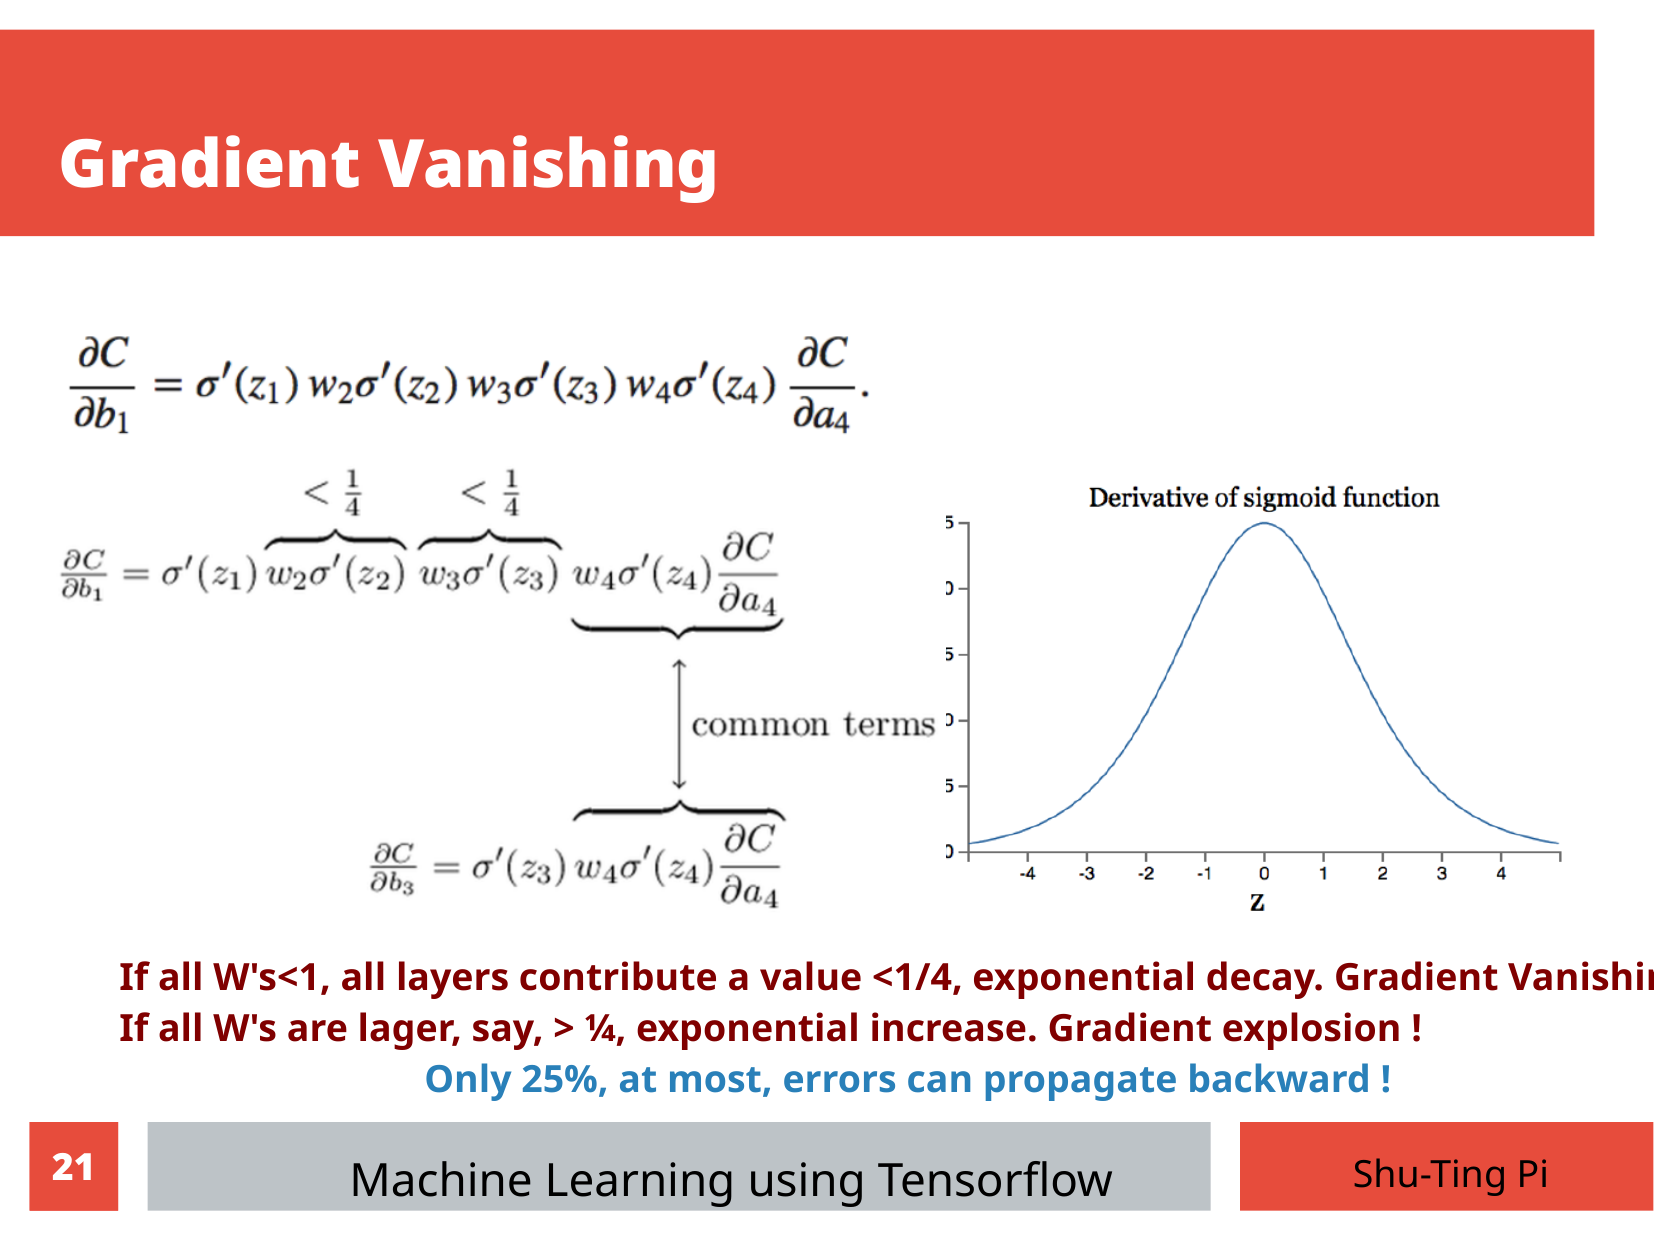

# Gradient Vanishing
If all W's<1, all layers contribute a value <1/4, exponential decay. Gradient Vanishing !
If all W's are lager, say, > ¼, exponential increase. Gradient explosion !
Only 25%, at most, errors can propagate backward !
21
Machine Learning using Tensorflow
Shu-Ting Pi